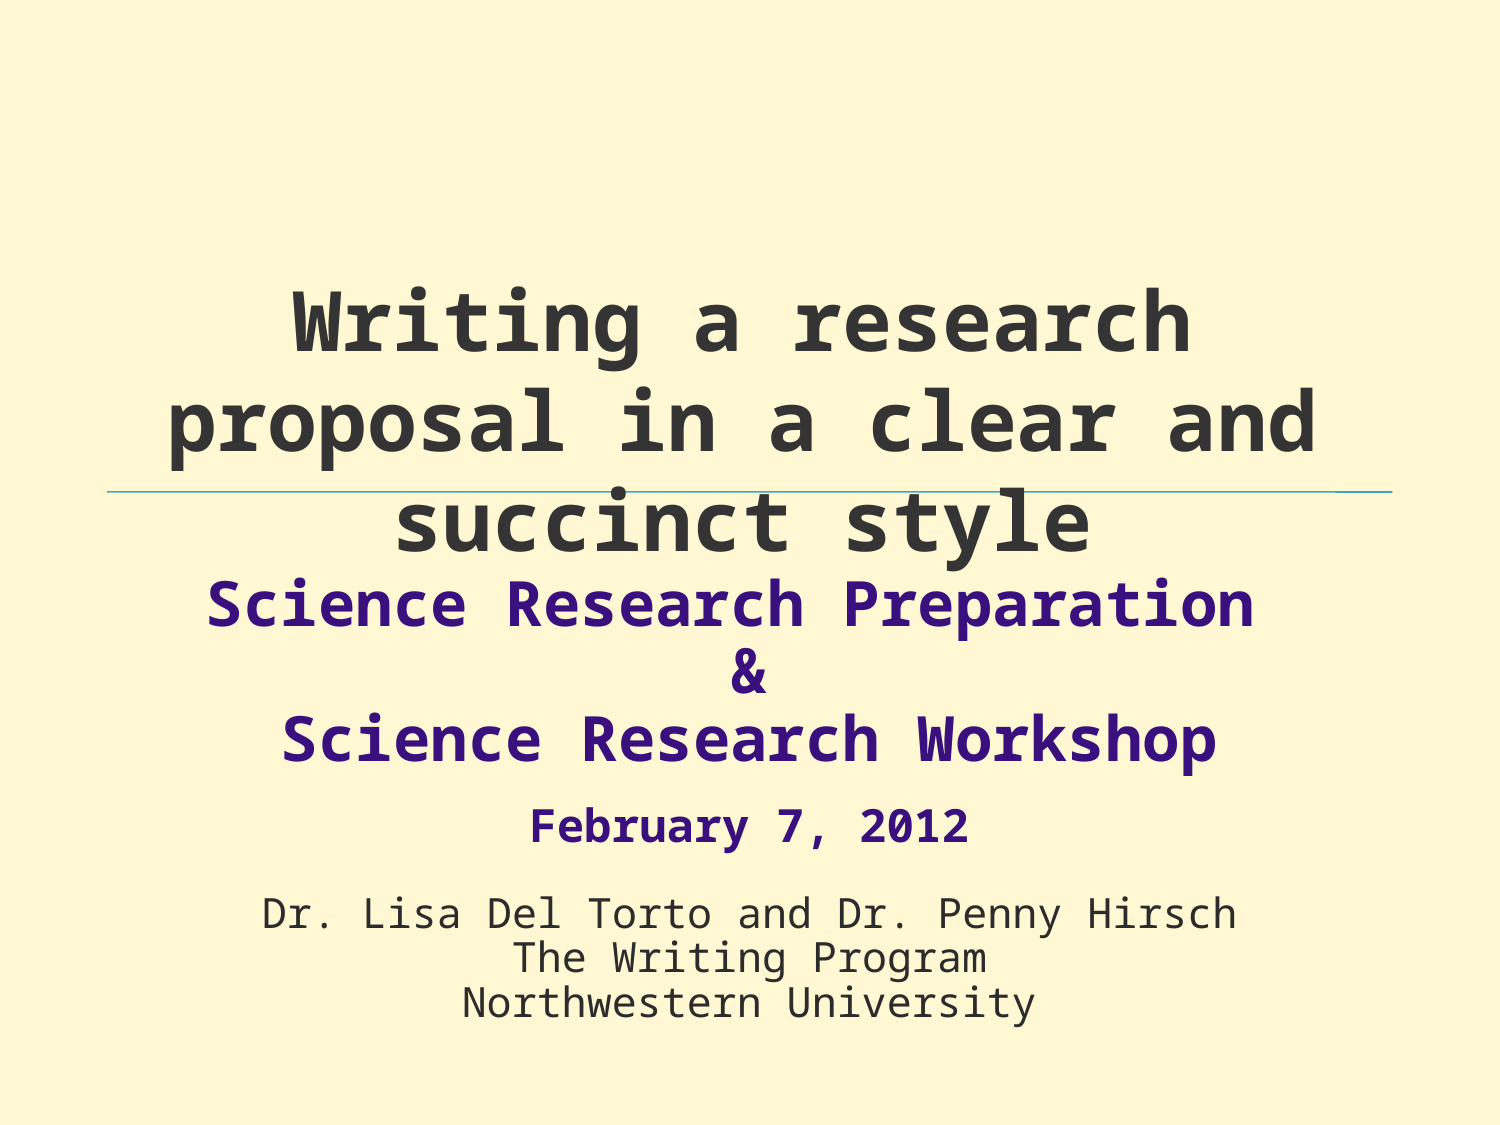

# Writing a research proposal in a clear and succinct style
Science Research Preparation
&
Science Research Workshop
February 7, 2012
Dr. Lisa Del Torto and Dr. Penny Hirsch
The Writing Program
Northwestern University